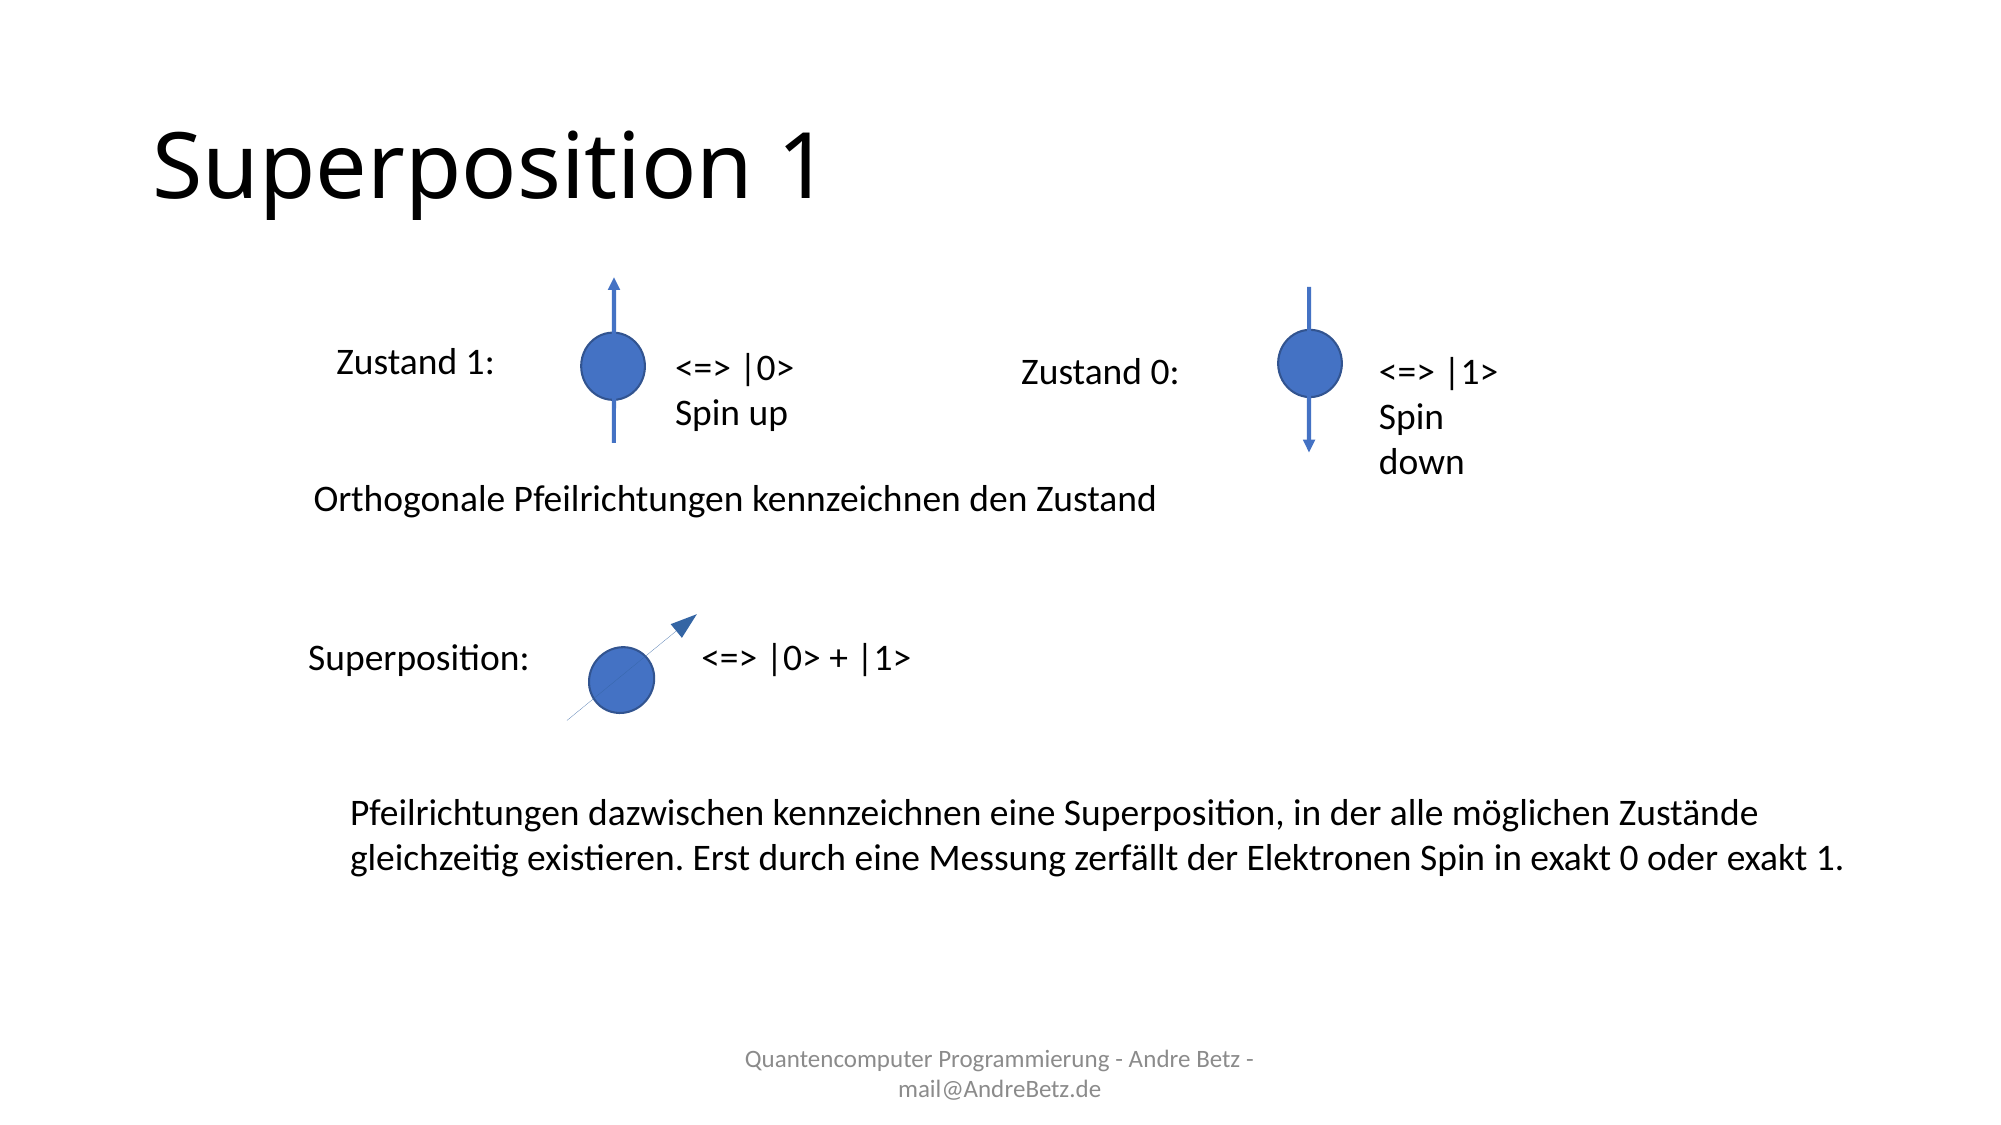

# Superposition 1
<=> |0>
Spin up
Zustand 1:
<=> |1>
Spin down
Zustand 0:
Orthogonale Pfeilrichtungen kennzeichnen den Zustand
Superposition:
<=> |0> + |1>
Pfeilrichtungen dazwischen kennzeichnen eine Superposition, in der alle möglichen Zustände
gleichzeitig existieren. Erst durch eine Messung zerfällt der Elektronen Spin in exakt 0 oder exakt 1.
Quantencomputer Programmierung - Andre Betz - mail@AndreBetz.de